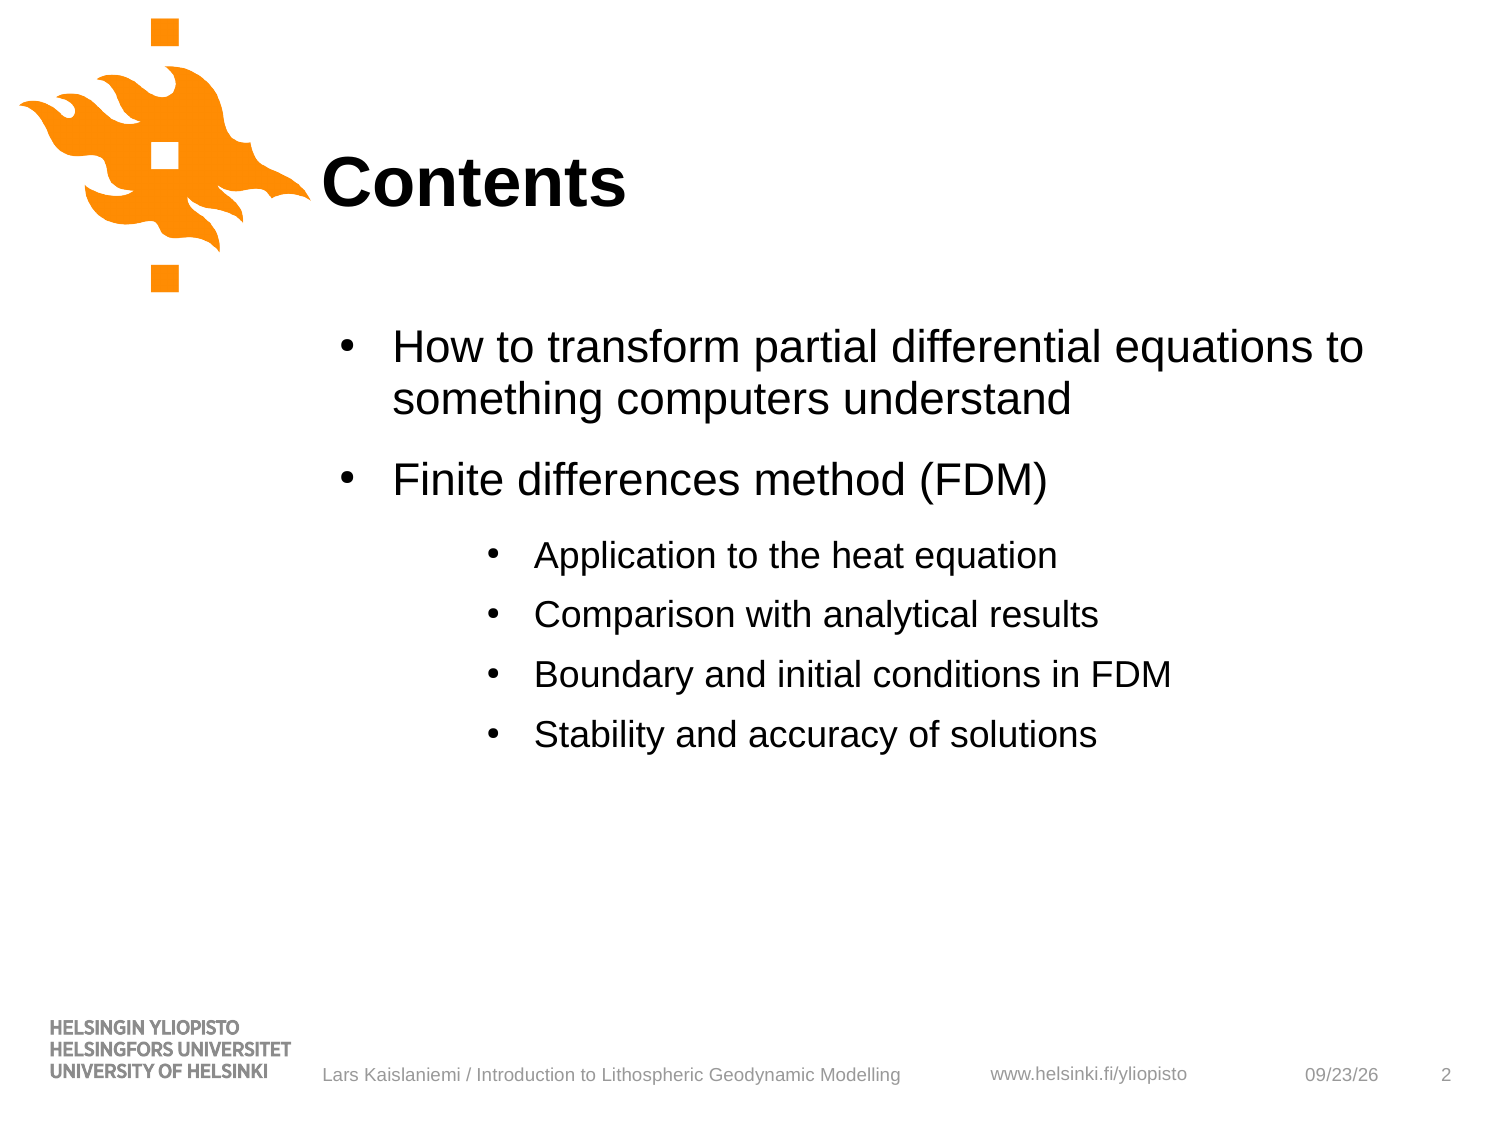

# Contents
How to transform partial differential equations to something computers understand
Finite differences method (FDM)
Application to the heat equation
Comparison with analytical results
Boundary and initial conditions in FDM
Stability and accuracy of solutions
Lars Kaislaniemi / Introduction to Lithospheric Geodynamic Modelling
2